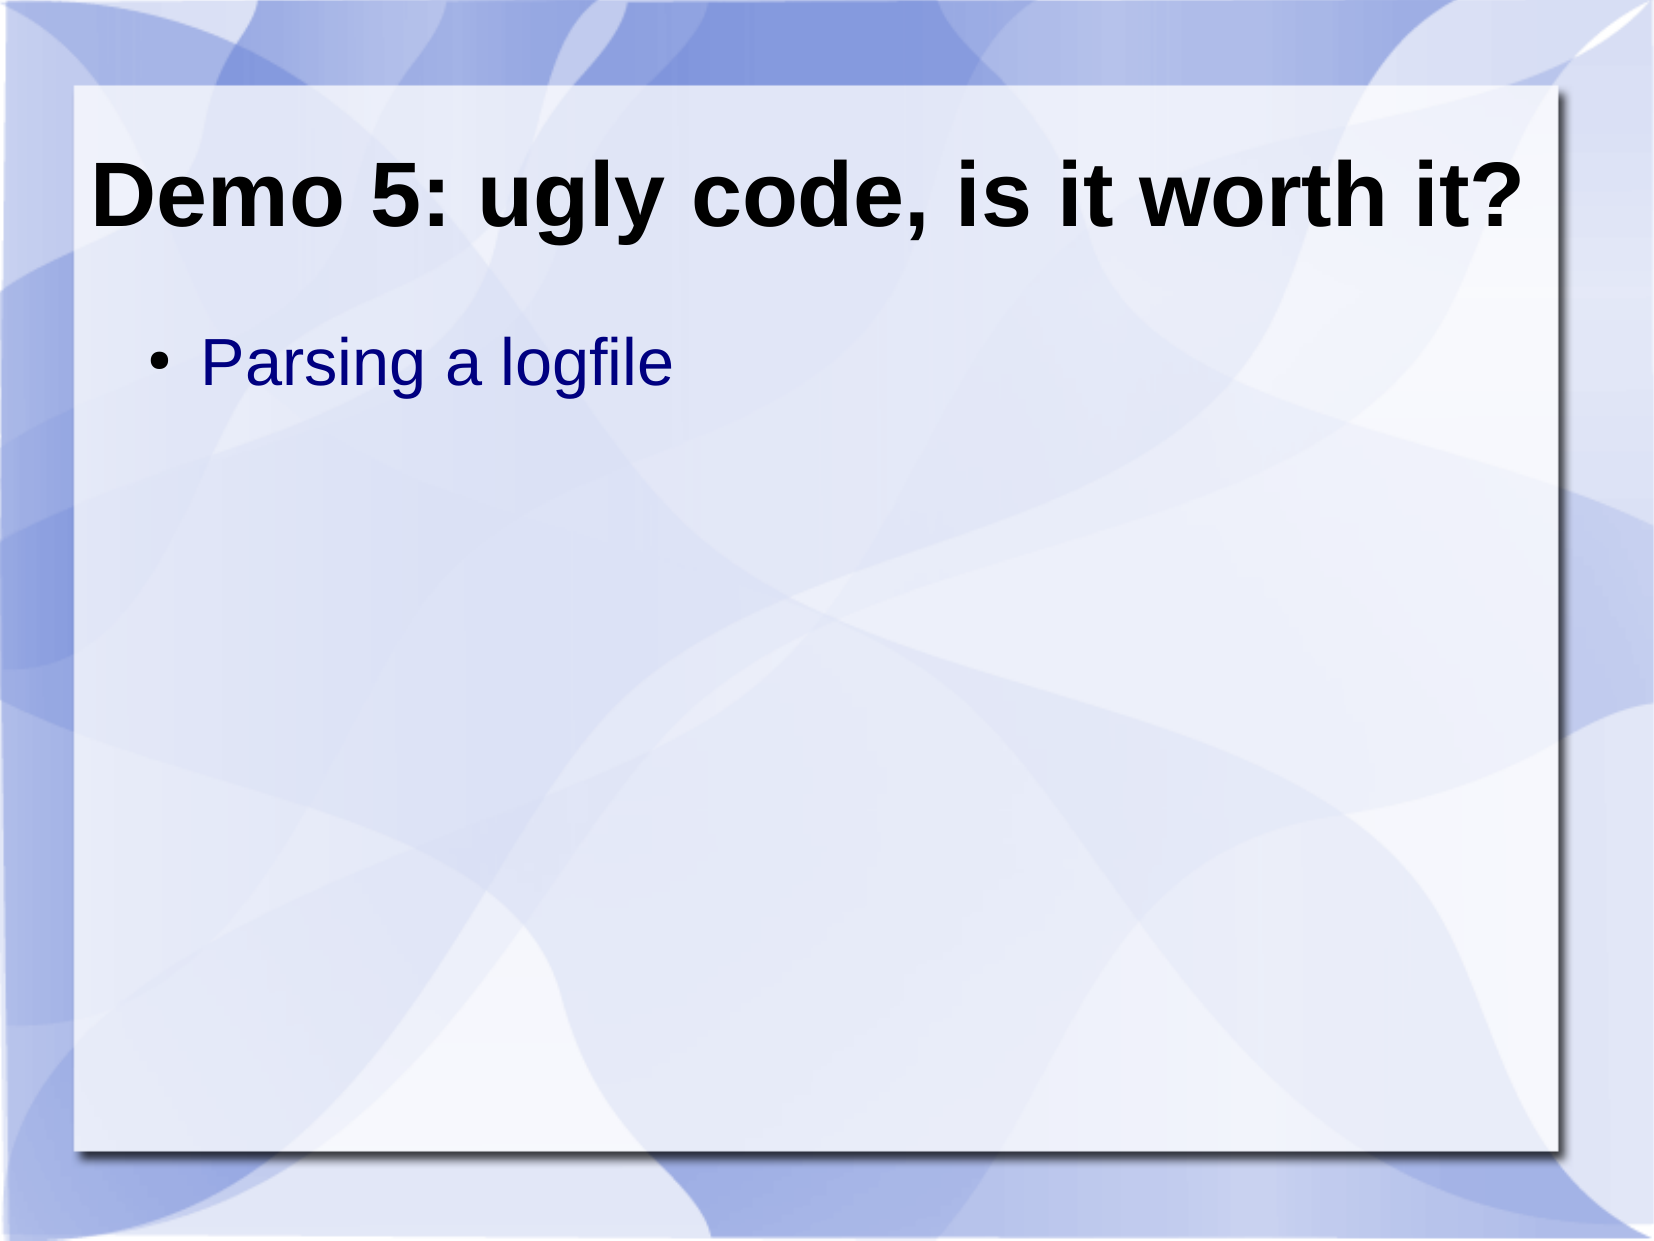

# Demo 5: ugly code, is it worth it?
Parsing a logfile